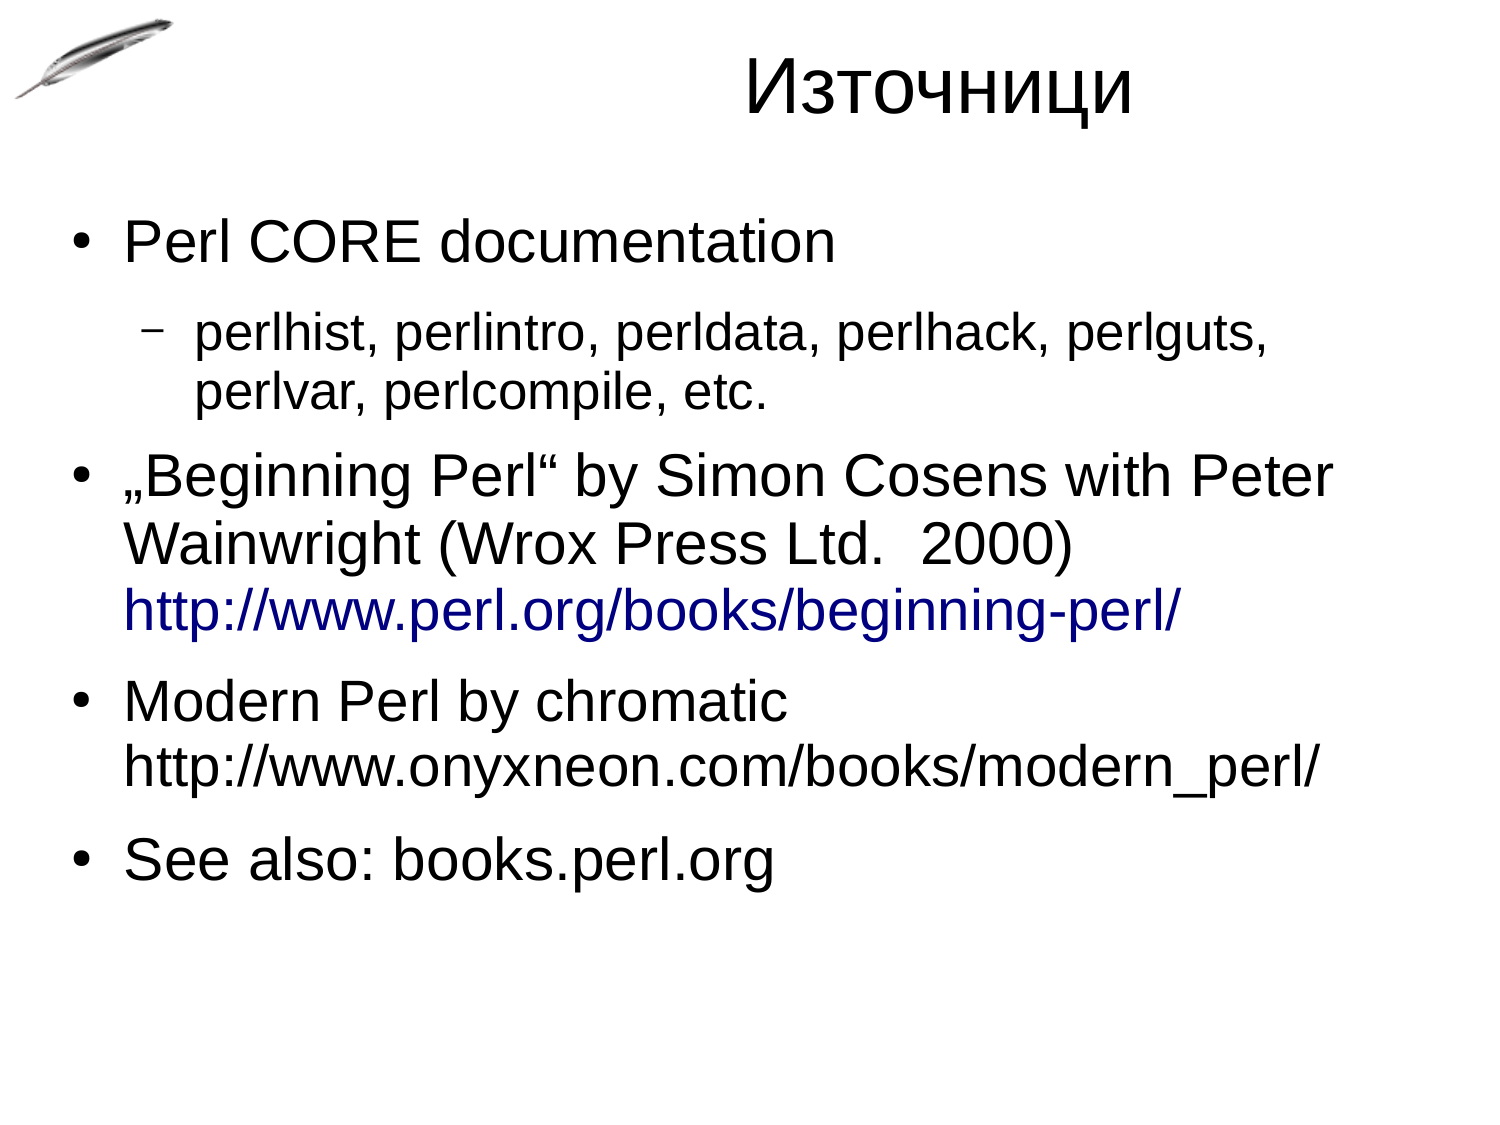

# Източници
Perl CORE documentation
perlhist, perlintro, perldata, perlhack, perlguts, perlvar, perlcompile, etc.
„Beginning Perl“ by Simon Cosens with Peter Wainwright (Wrox Press Ltd. 2000)
http://www.perl.org/books/beginning-perl/
Modern Perl by chromatic
http://www.onyxneon.com/books/modern_perl/
See also: books.perl.org